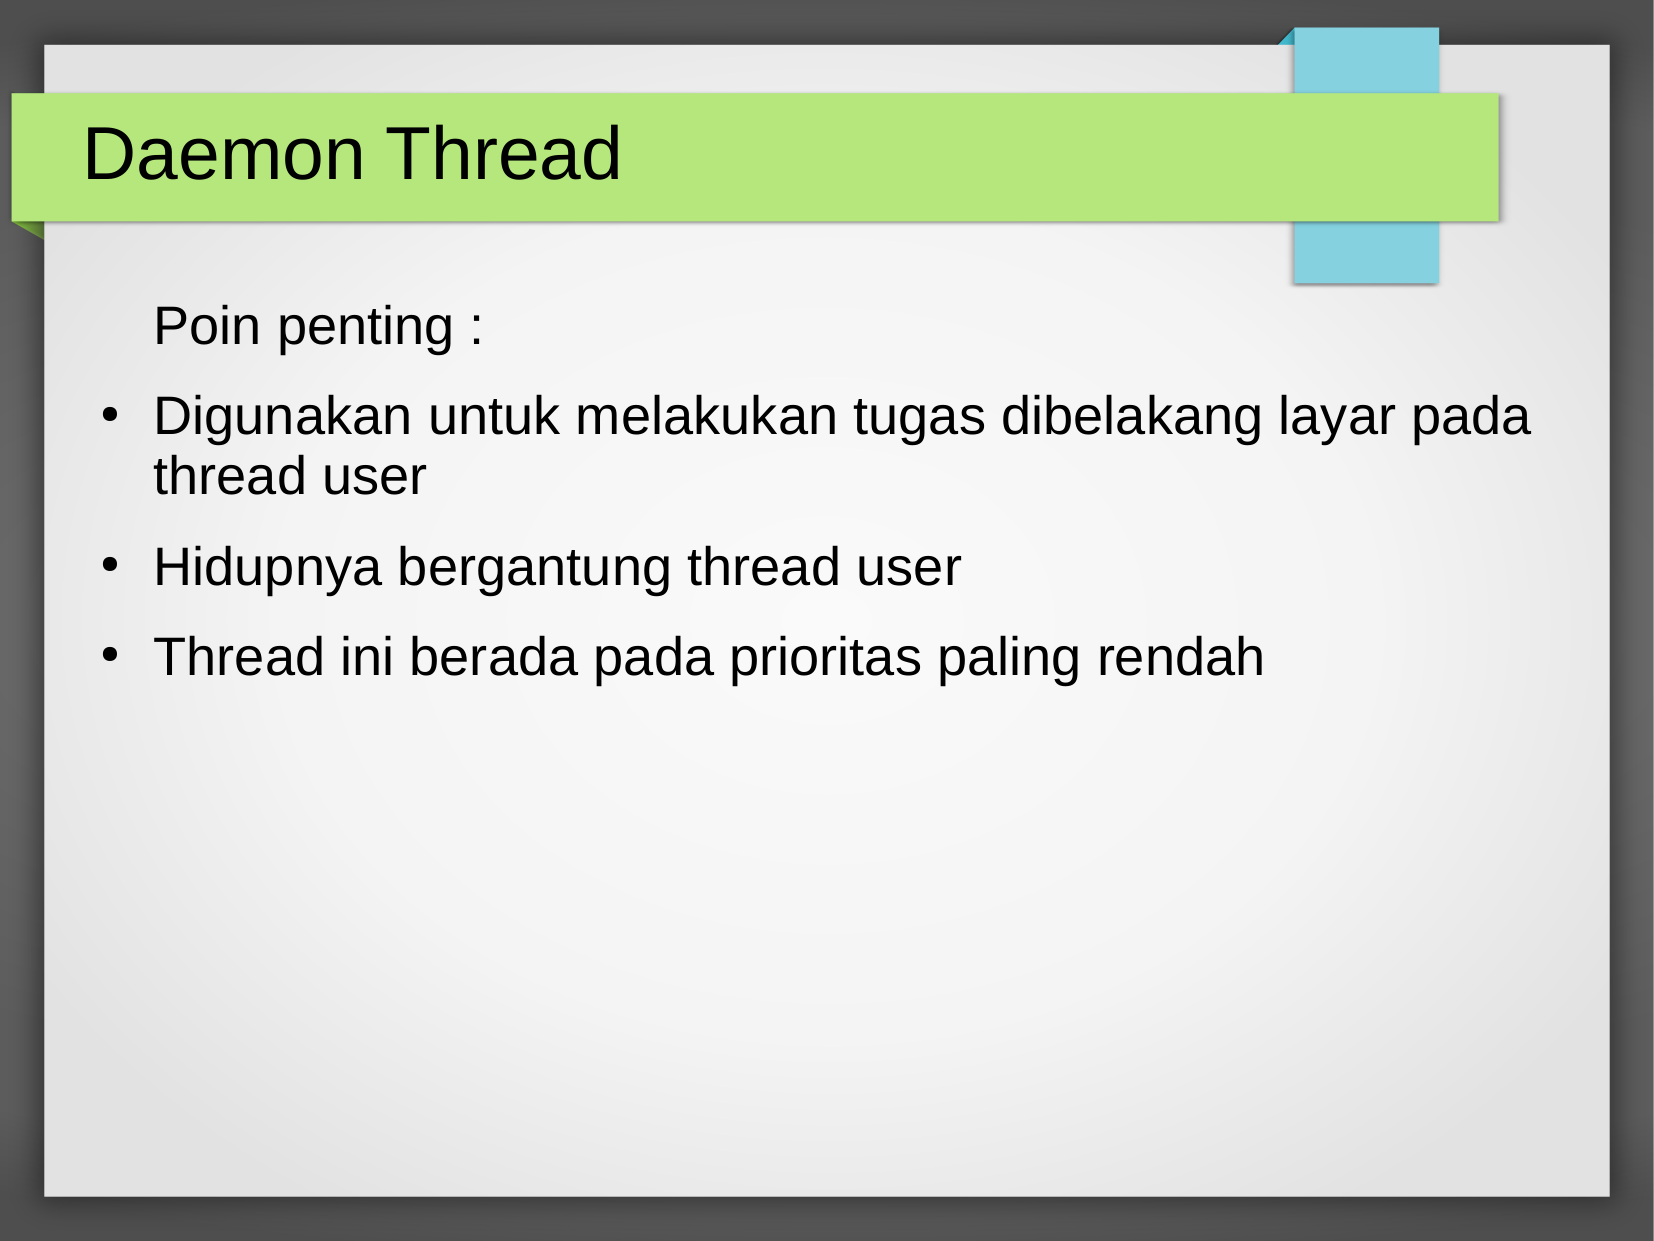

# Daemon Thread
Poin penting :
Digunakan untuk melakukan tugas dibelakang layar pada thread user
Hidupnya bergantung thread user
Thread ini berada pada prioritas paling rendah